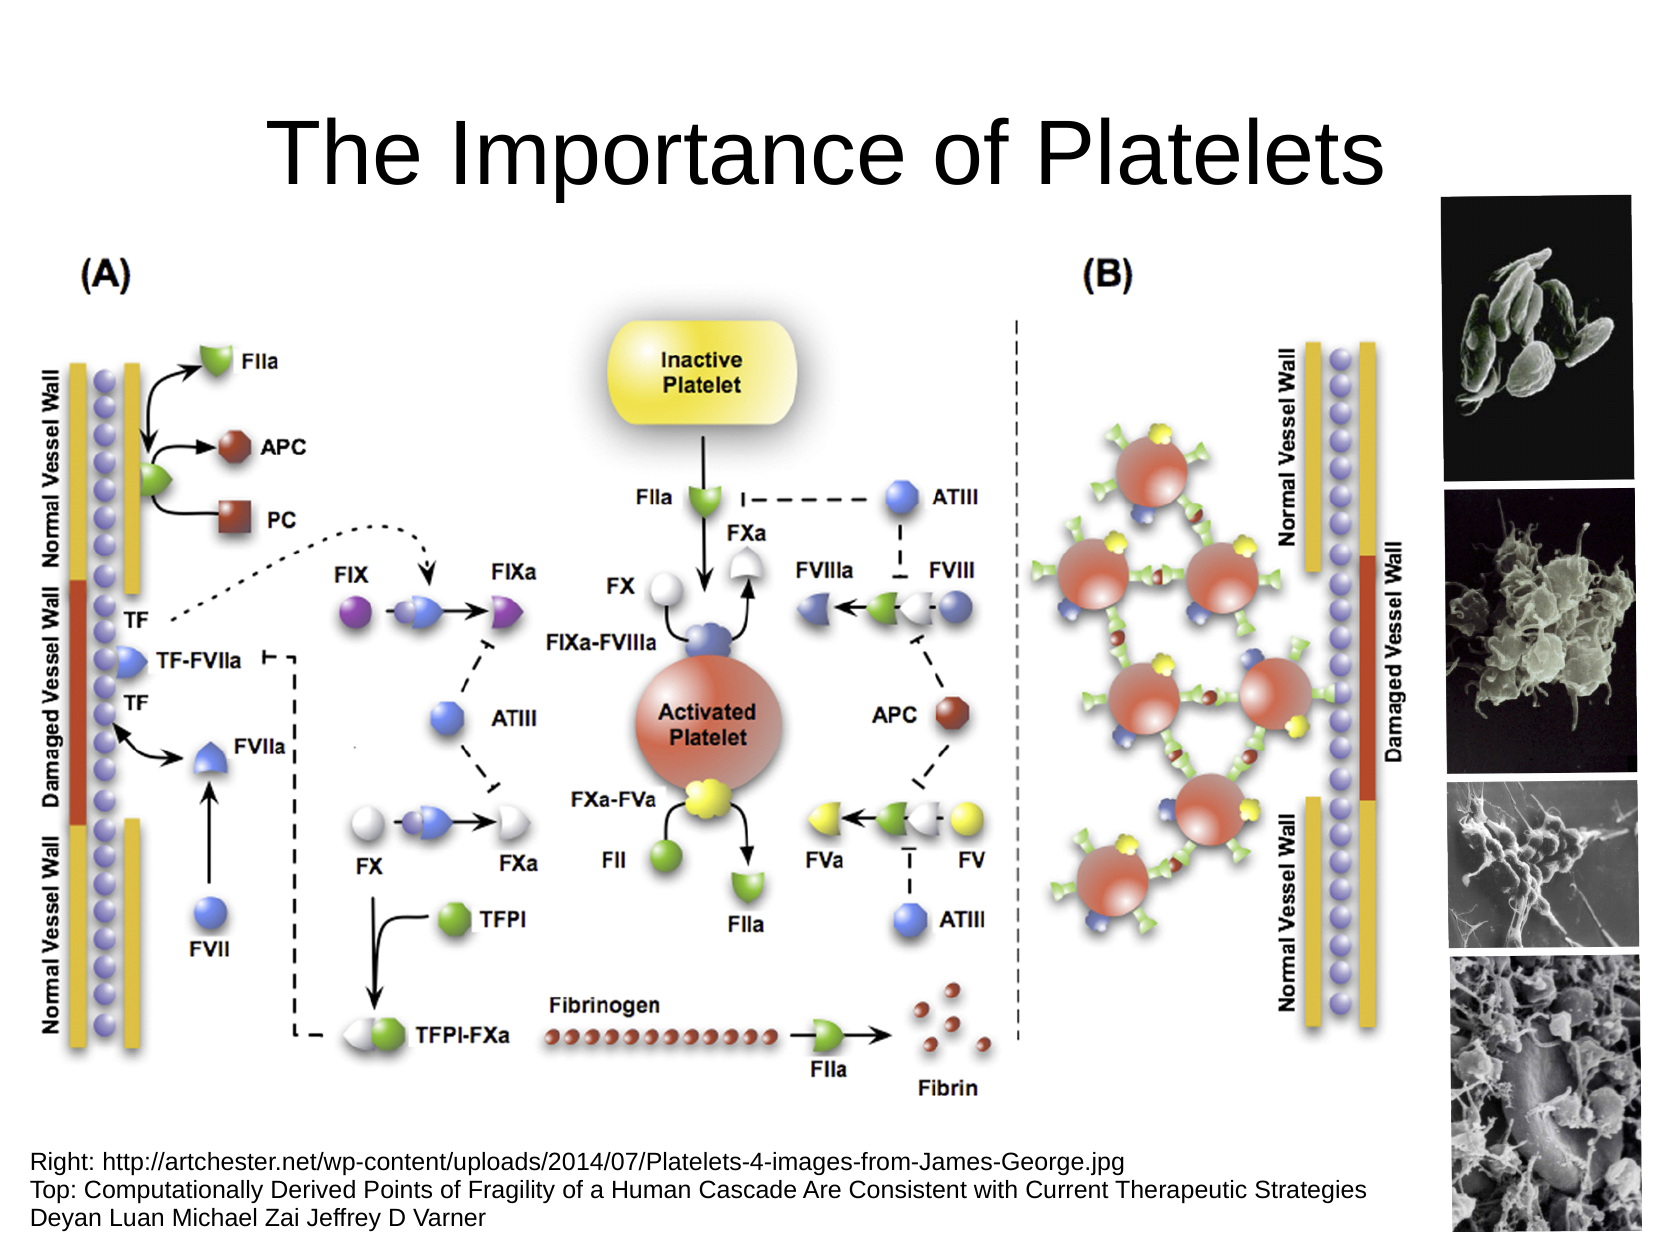

# The Importance of Platelets
3
Right: http://artchester.net/wp-content/uploads/2014/07/Platelets-4-images-from-James-George.jpg
Top: Computationally Derived Points of Fragility of a Human Cascade Are Consistent with Current Therapeutic Strategies
Deyan Luan Michael Zai Jeffrey D Varner